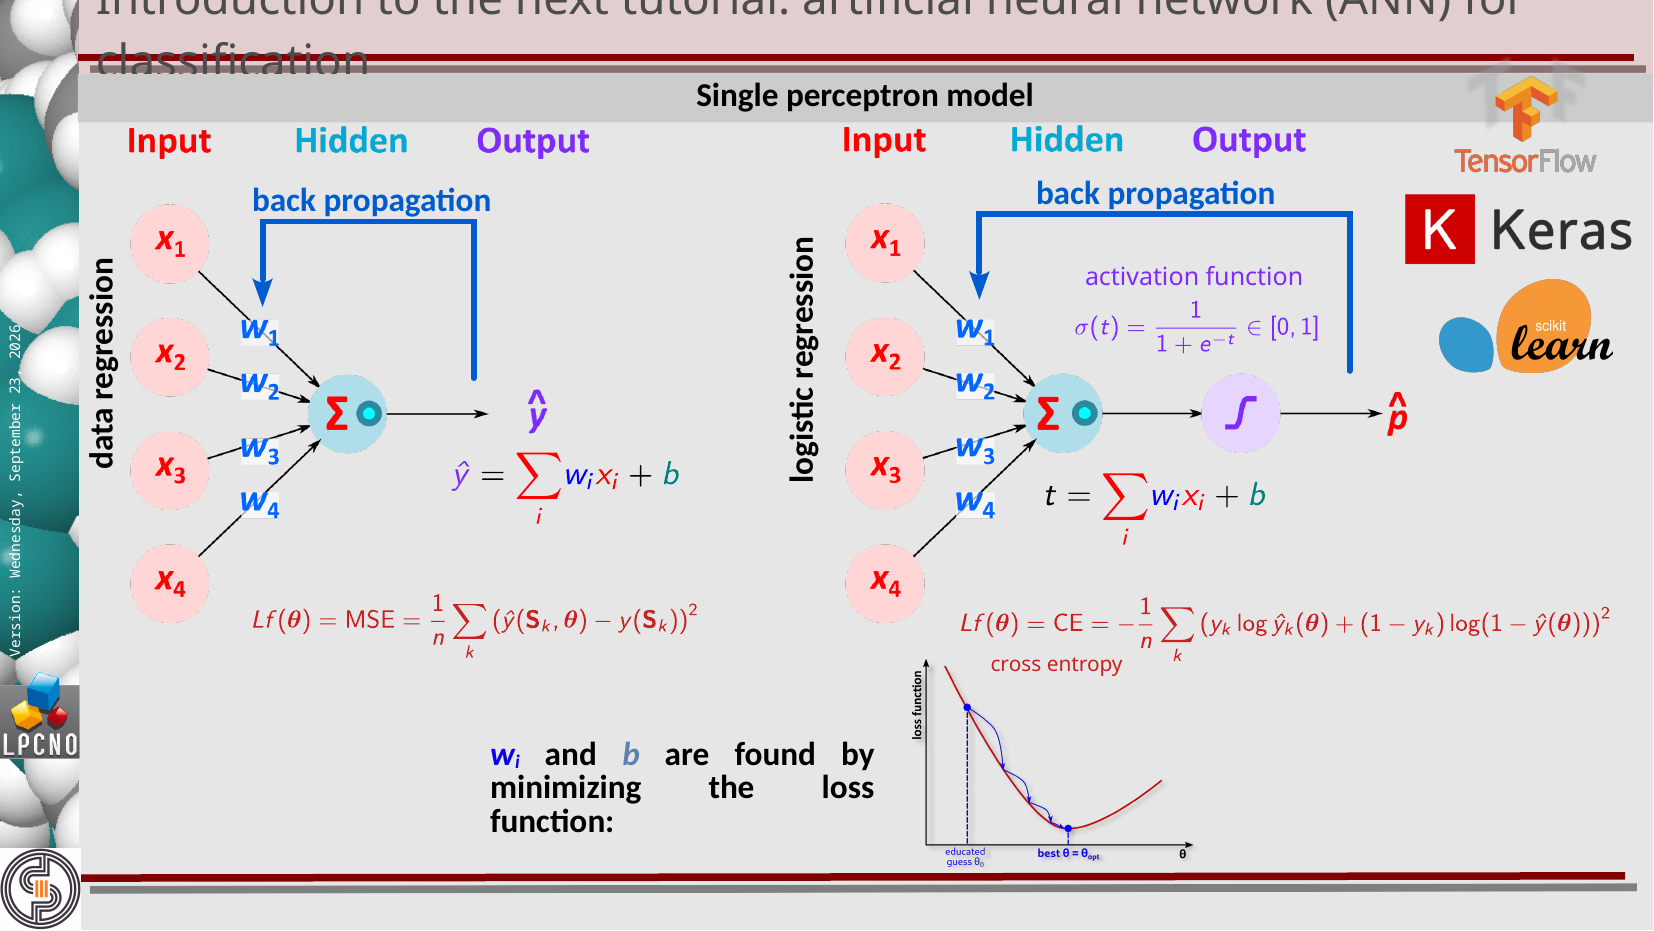

# Introduction to the next tutorial: artificial neural network (ANN) for classification
Single perceptron model
back propagation
back propagation
activation function
logistic regression
data regression
cross entropy
wi and b are found by minimizing the loss function: